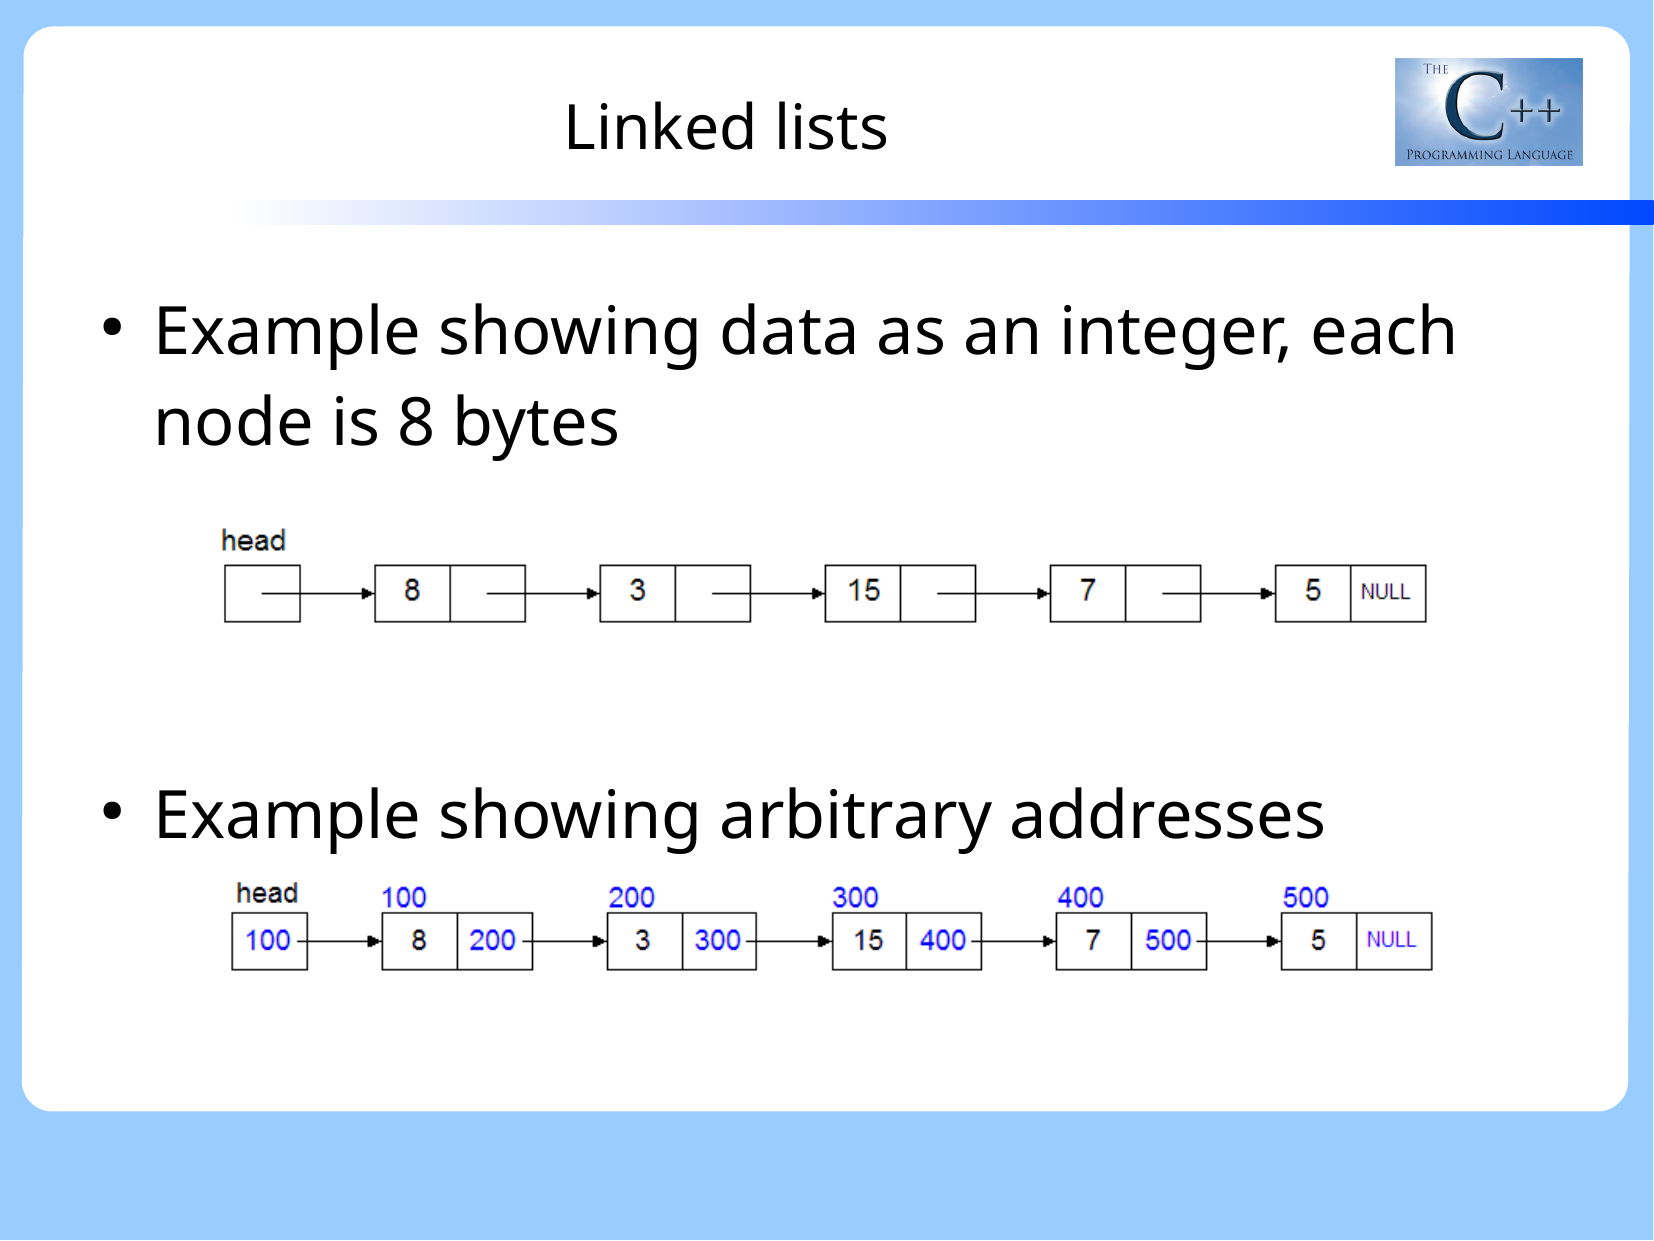

# Linked lists
Example showing data as an integer, each node is 8 bytes
Example showing arbitrary addresses